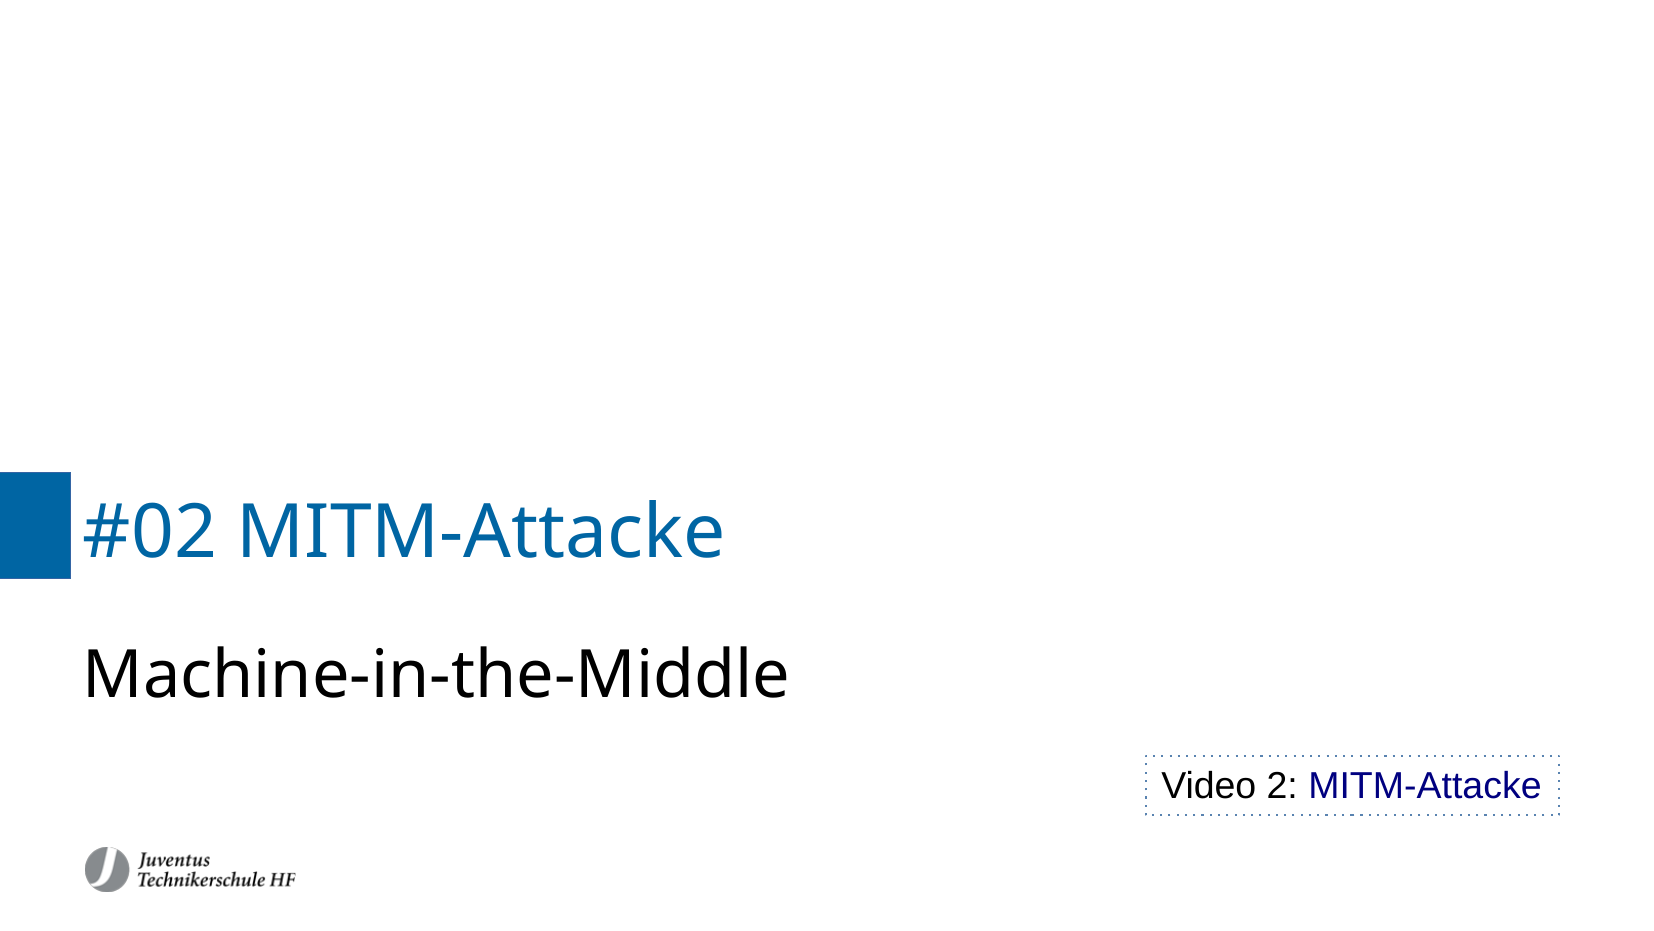

# #02 MITM-Attacke
Machine-in-the-Middle
Video 2: MITM-Attacke